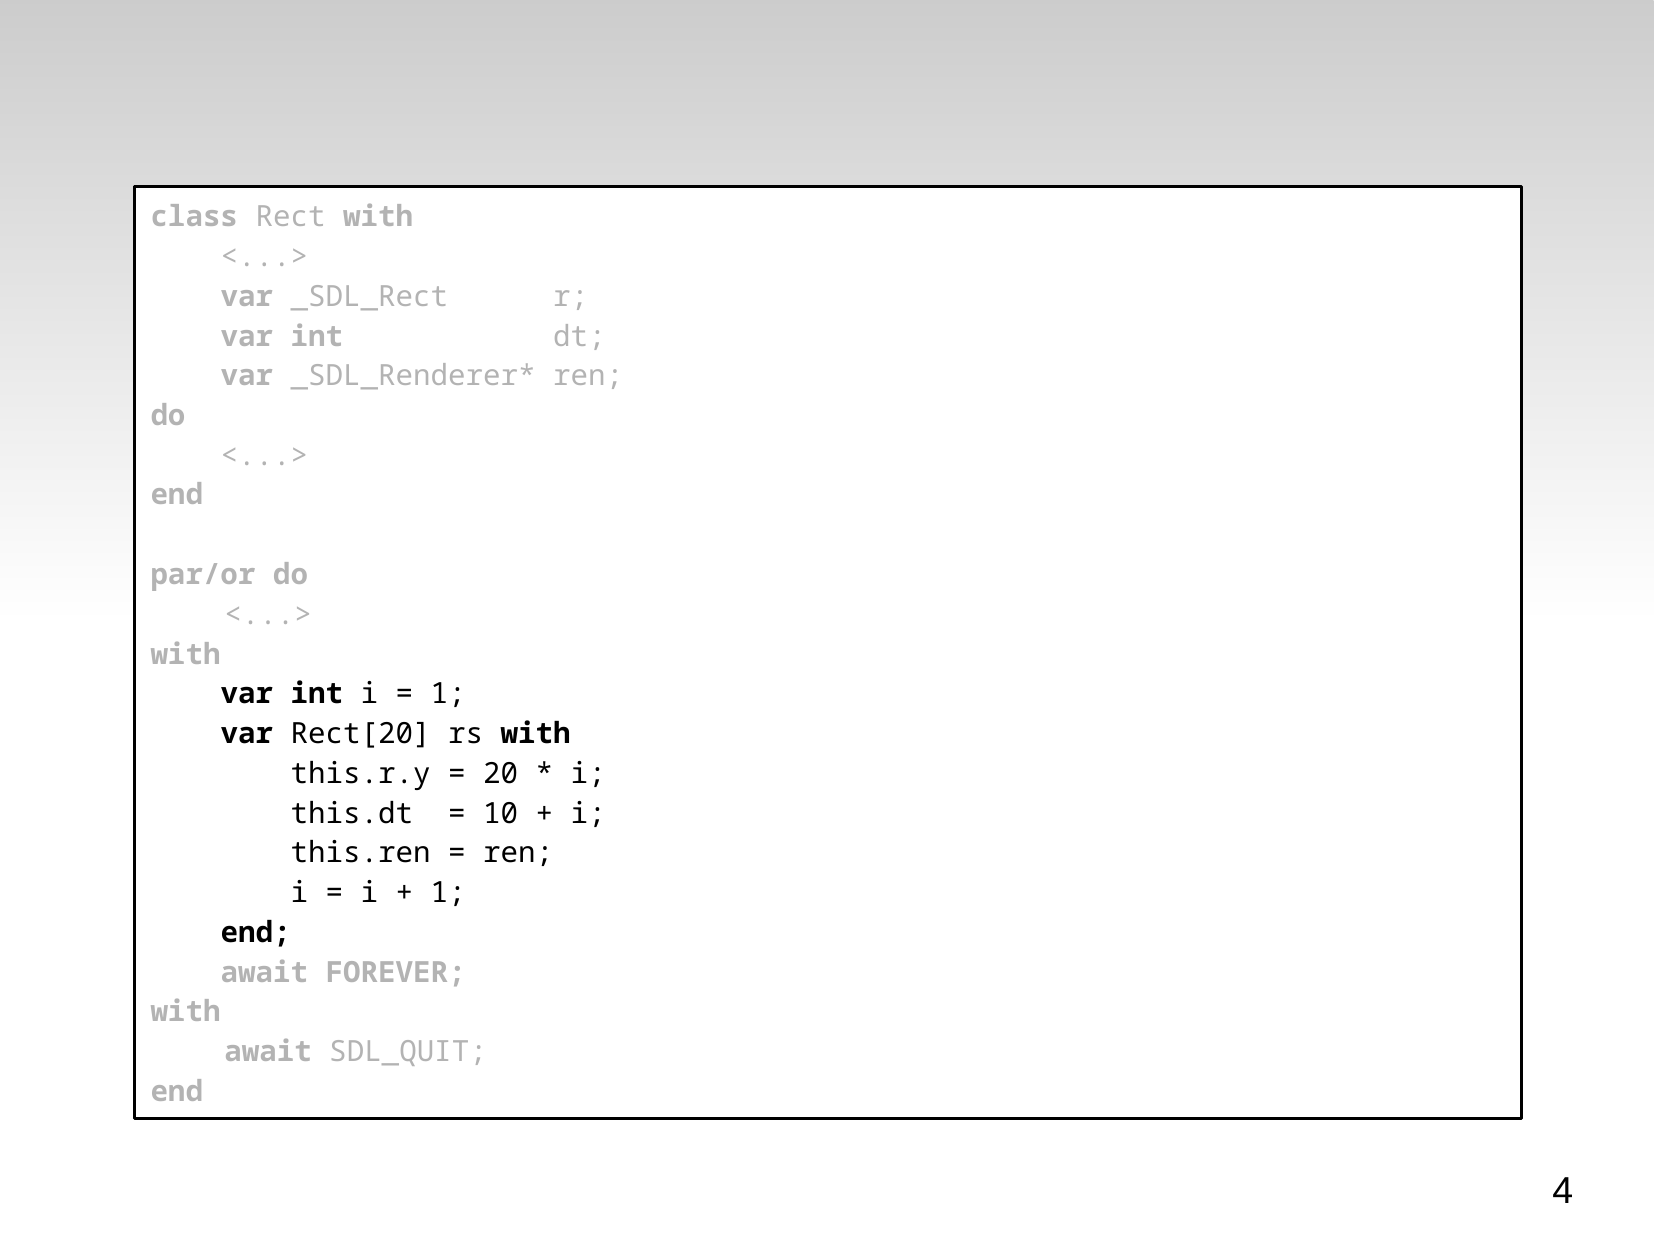

class Rect with
 <...>
 var _SDL_Rect r;
 var int dt;
 var _SDL_Renderer* ren;
do
 <...>
end
par/or do
	<...>
with
 var int i = 1;
 var Rect[20] rs with
 this.r.y = 20 * i;
 this.dt = 10 + i;
 this.ren = ren;
 i = i + 1;
 end;
 await FOREVER;
with
	await SDL_QUIT;
end
4